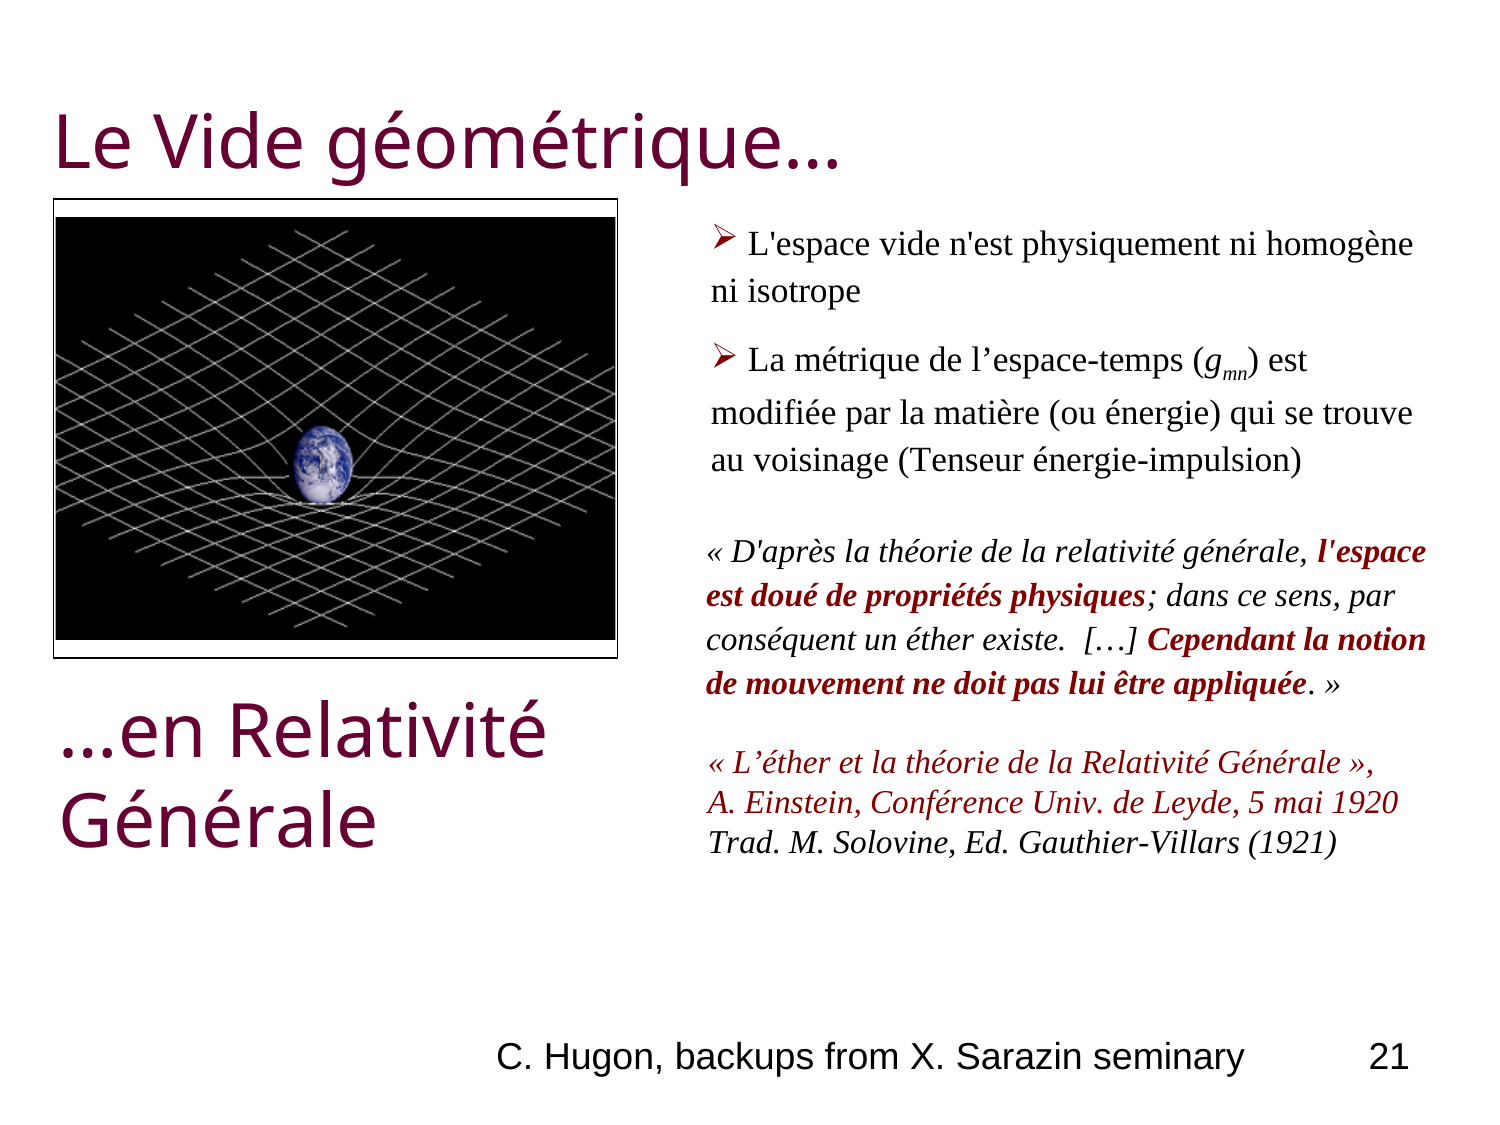

Le Vide géométrique…
 L'espace vide n'est physiquement ni homogène ni isotrope
 La métrique de l’espace-temps (gmn) est modifiée par la matière (ou énergie) qui se trouve au voisinage (Tenseur énergie-impulsion)
« D'après la théorie de la relativité générale, l'espace est doué de propriétés physiques; dans ce sens, par conséquent un éther existe. […] Cependant la notion de mouvement ne doit pas lui être appliquée. »
« L’éther et la théorie de la Relativité Générale »,
A. Einstein, Conférence Univ. de Leyde, 5 mai 1920
Trad. M. Solovine, Ed. Gauthier-Villars (1921)
…en Relativité Générale
C. Hugon, backups from X. Sarazin seminary
21